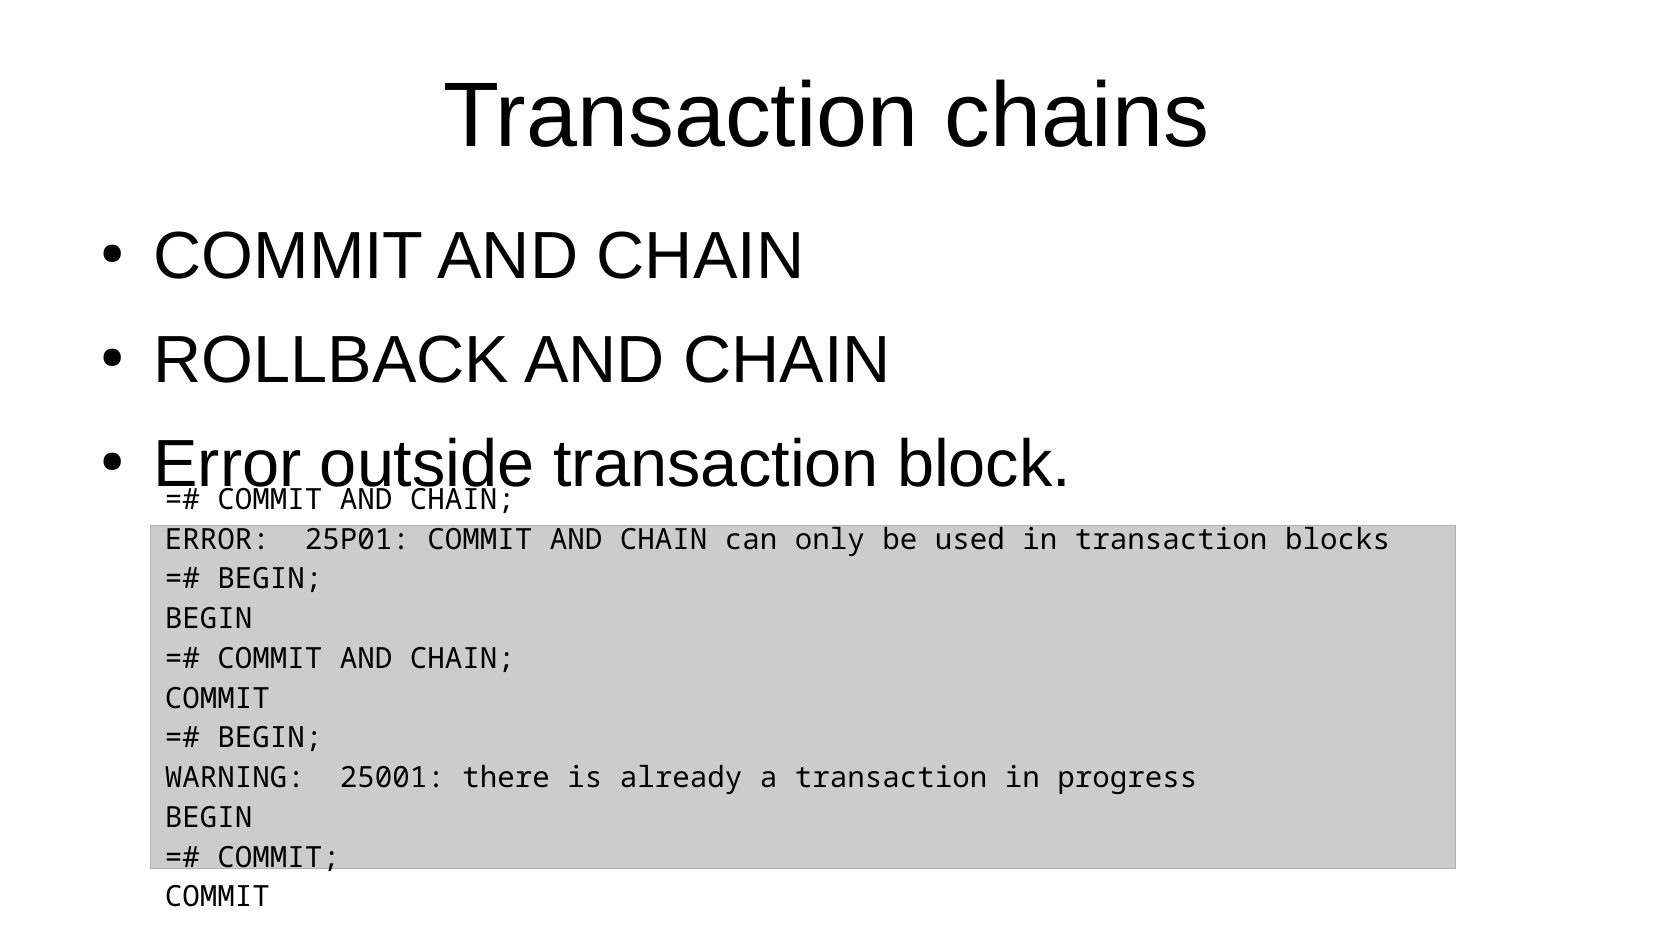

# Transaction chains
COMMIT AND CHAIN
ROLLBACK AND CHAIN
Error outside transaction block.
=# COMMIT AND CHAIN;
ERROR: 25P01: COMMIT AND CHAIN can only be used in transaction blocks
=# BEGIN;
BEGIN
=# COMMIT AND CHAIN;
COMMIT
=# BEGIN;
WARNING: 25001: there is already a transaction in progress
BEGIN
=# COMMIT;
COMMIT